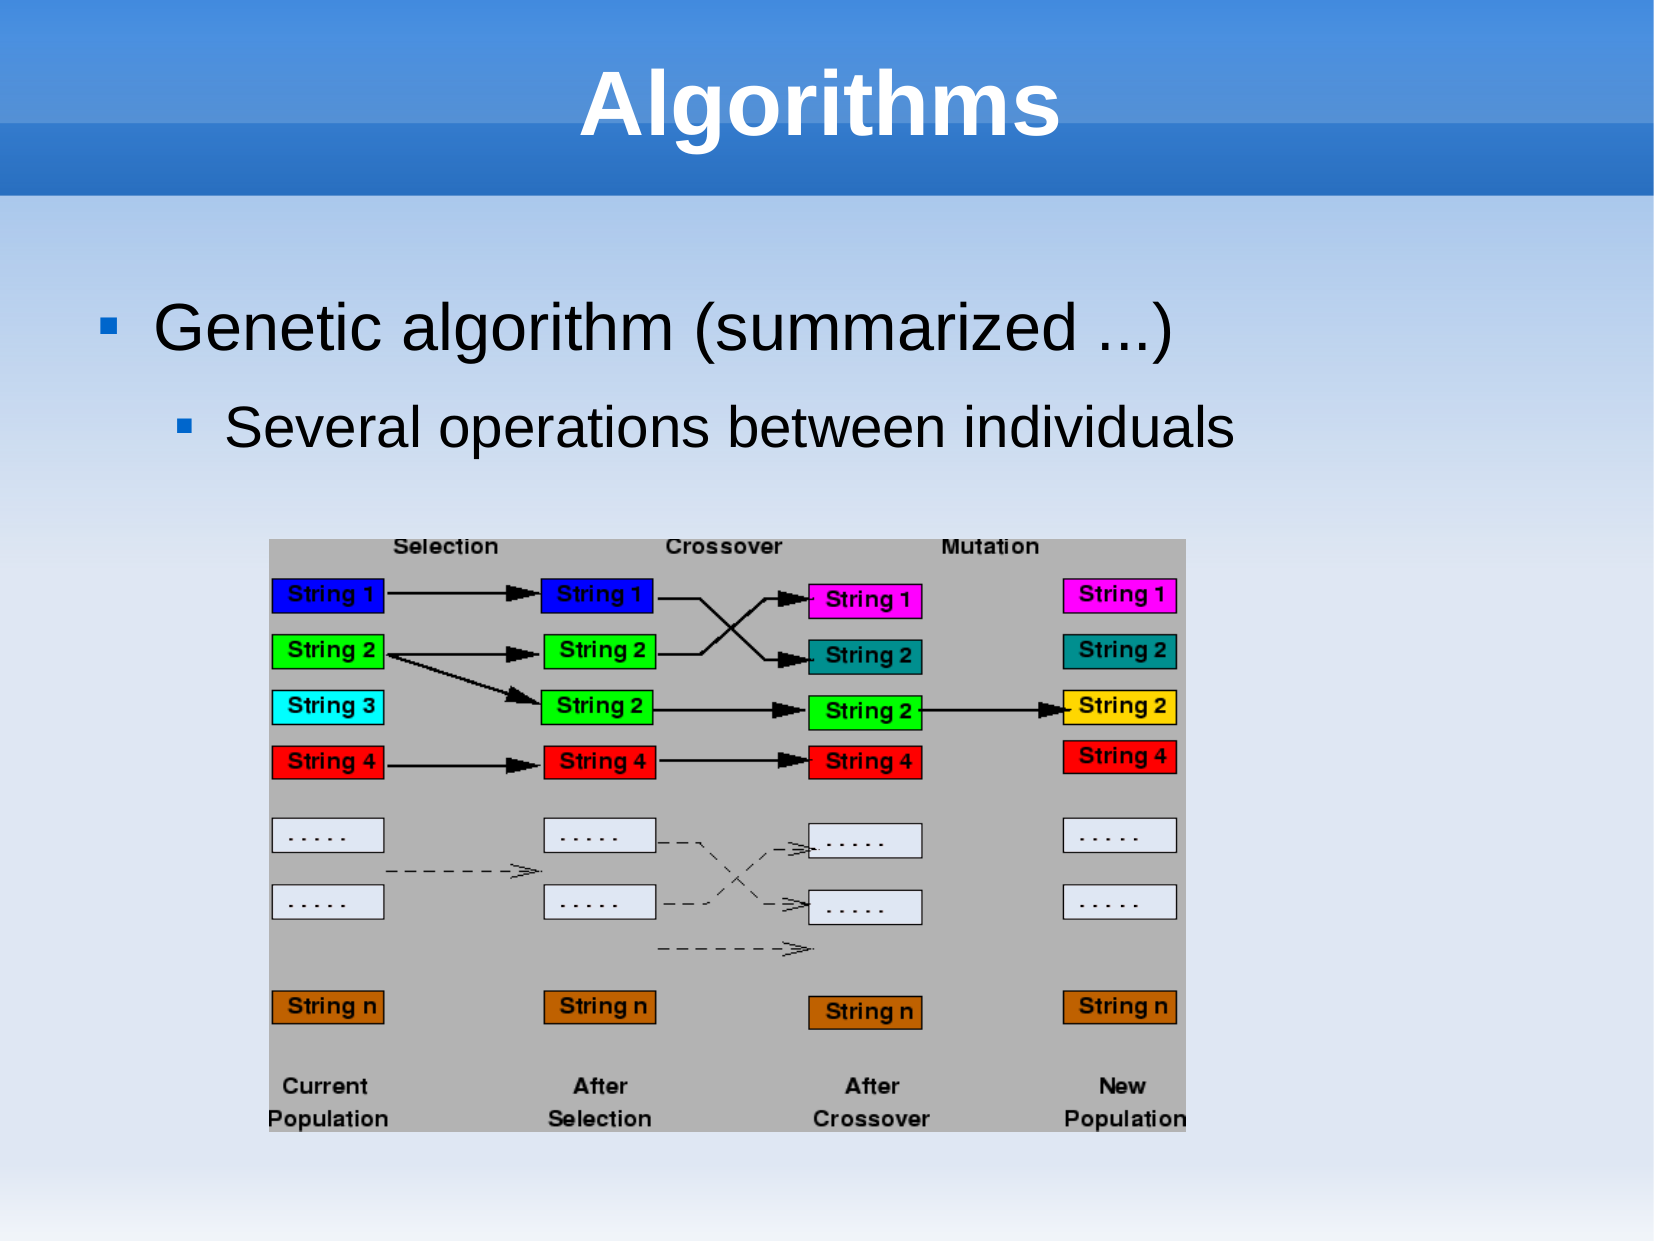

# Algorithms
Genetic algorithm (summarized ...)
Several operations between individuals